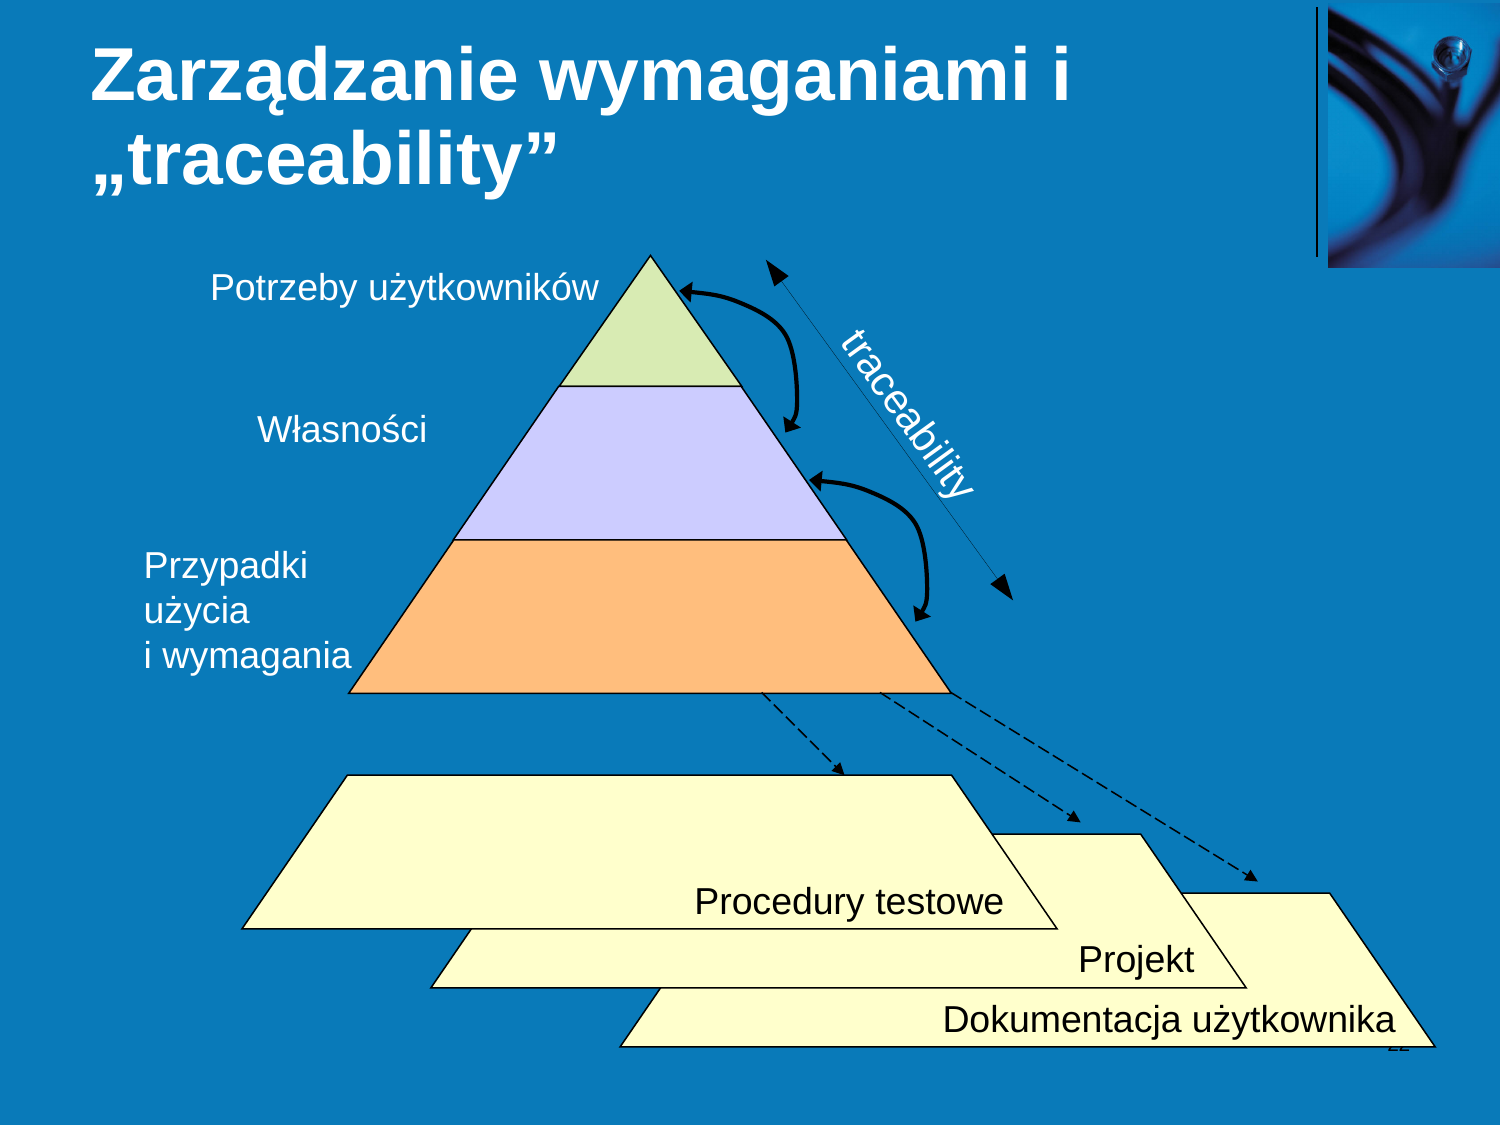

# Zarządzanie wymaganiami i „traceability”
Potrzeby użytkowników
traceability
Własności
Przypadki
użycia
i wymagania
Procedury testowe
Projekt
Dokumentacja użytkownika
22